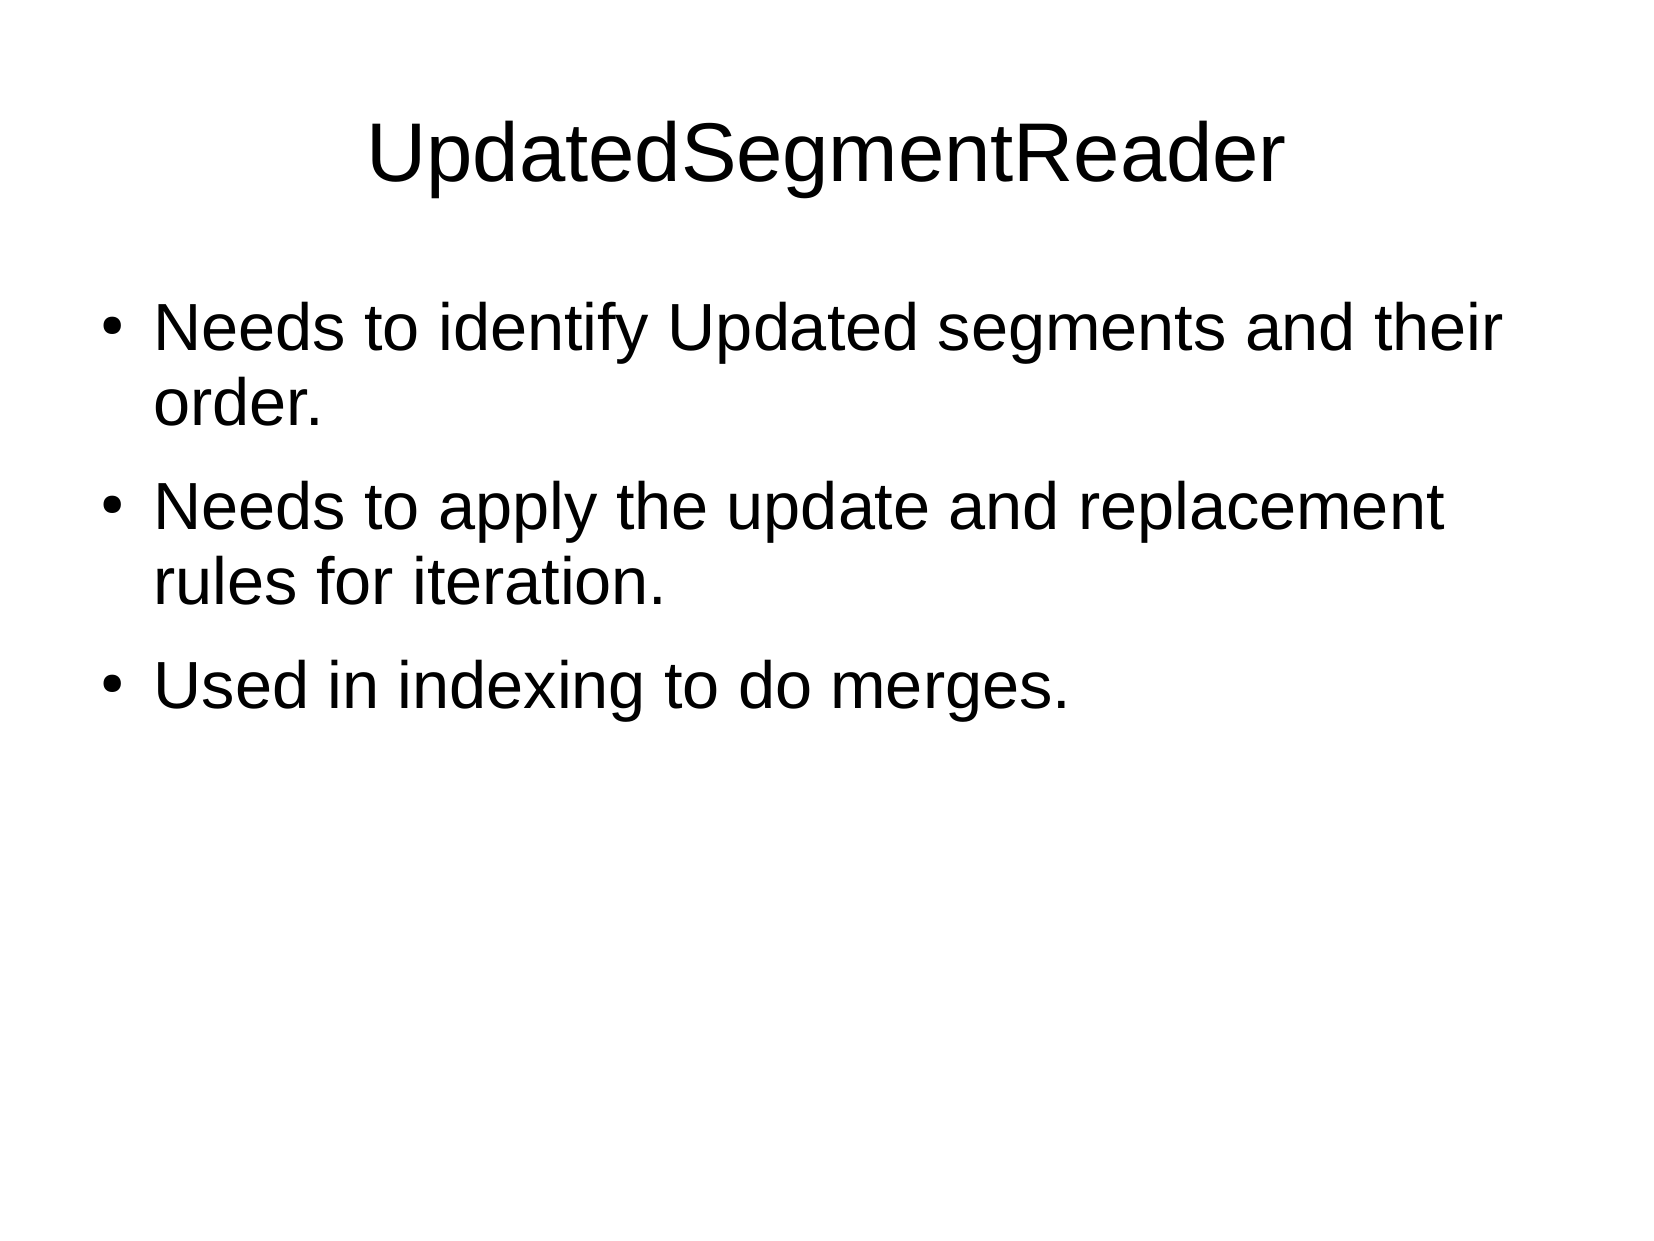

# UpdatedSegmentReader
Needs to identify Updated segments and their order.
Needs to apply the update and replacement rules for iteration.
Used in indexing to do merges.